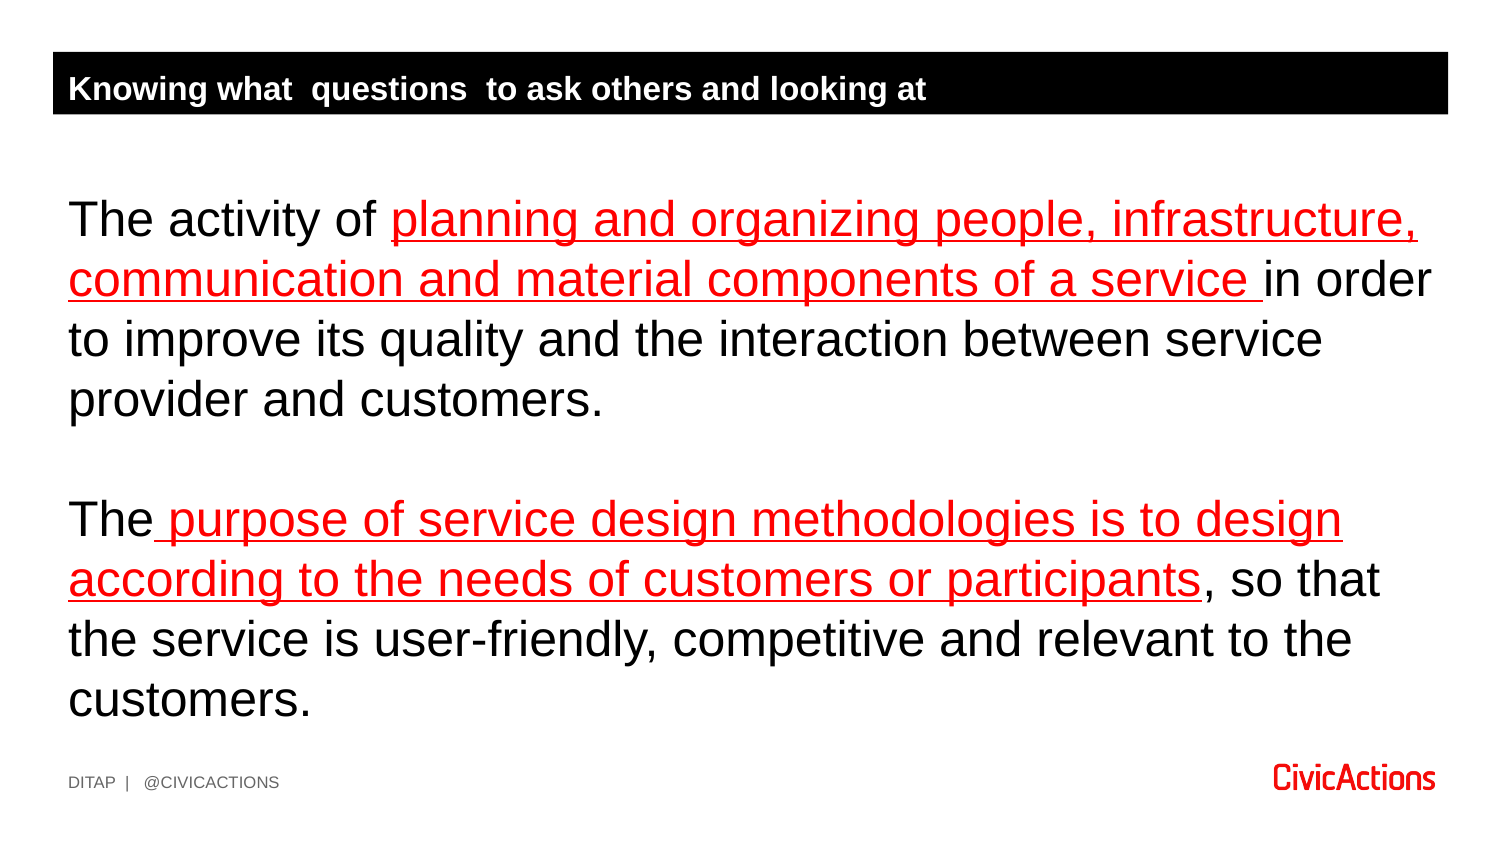

# Knowing what questions to ask others and looking at
The activity of planning and organizing people, infrastructure, communication and material components of a service in order to improve its quality and the interaction between service provider and customers.
The purpose of service design methodologies is to design according to the needs of customers or participants, so that the service is user-friendly, competitive and relevant to the customers.